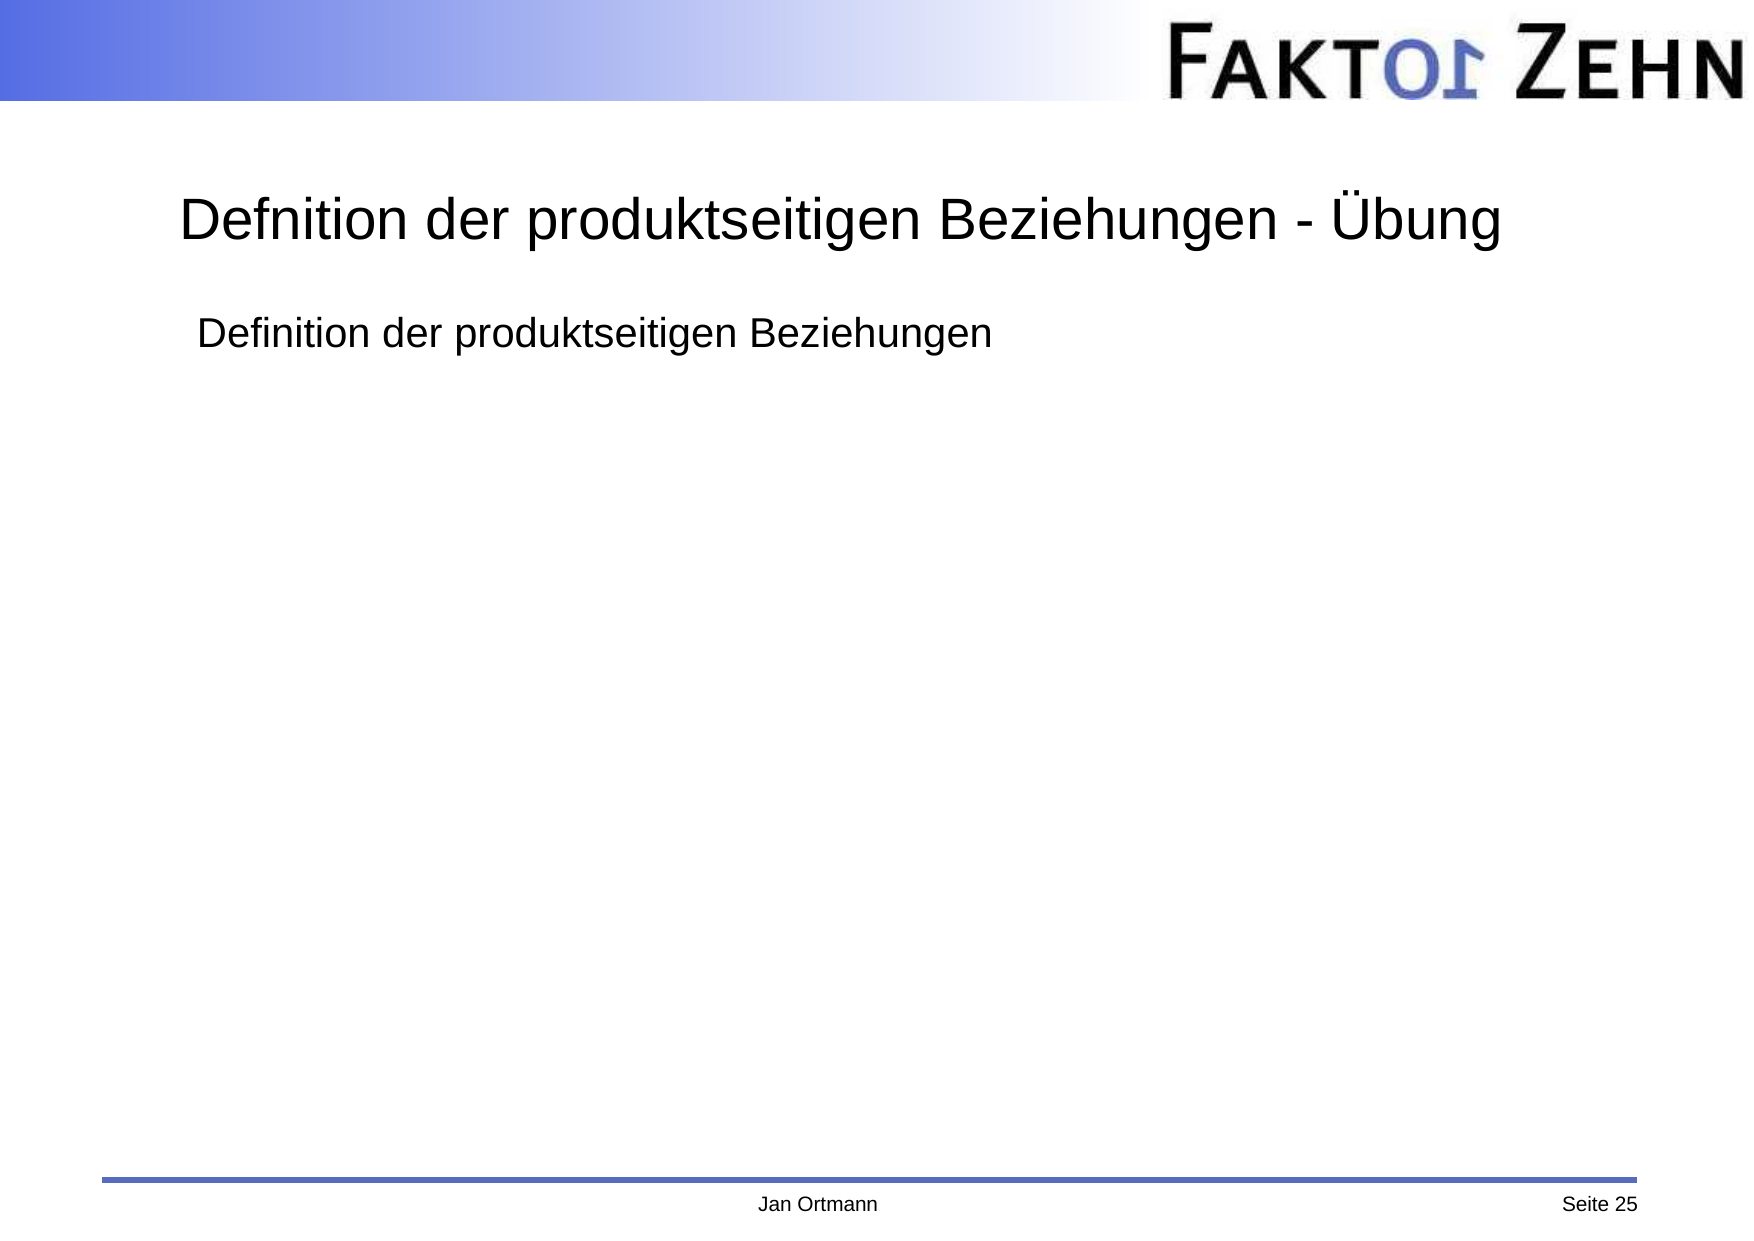

# Defnition der produktseitigen Beziehungen - Übung
Definition der produktseitigen Beziehungen